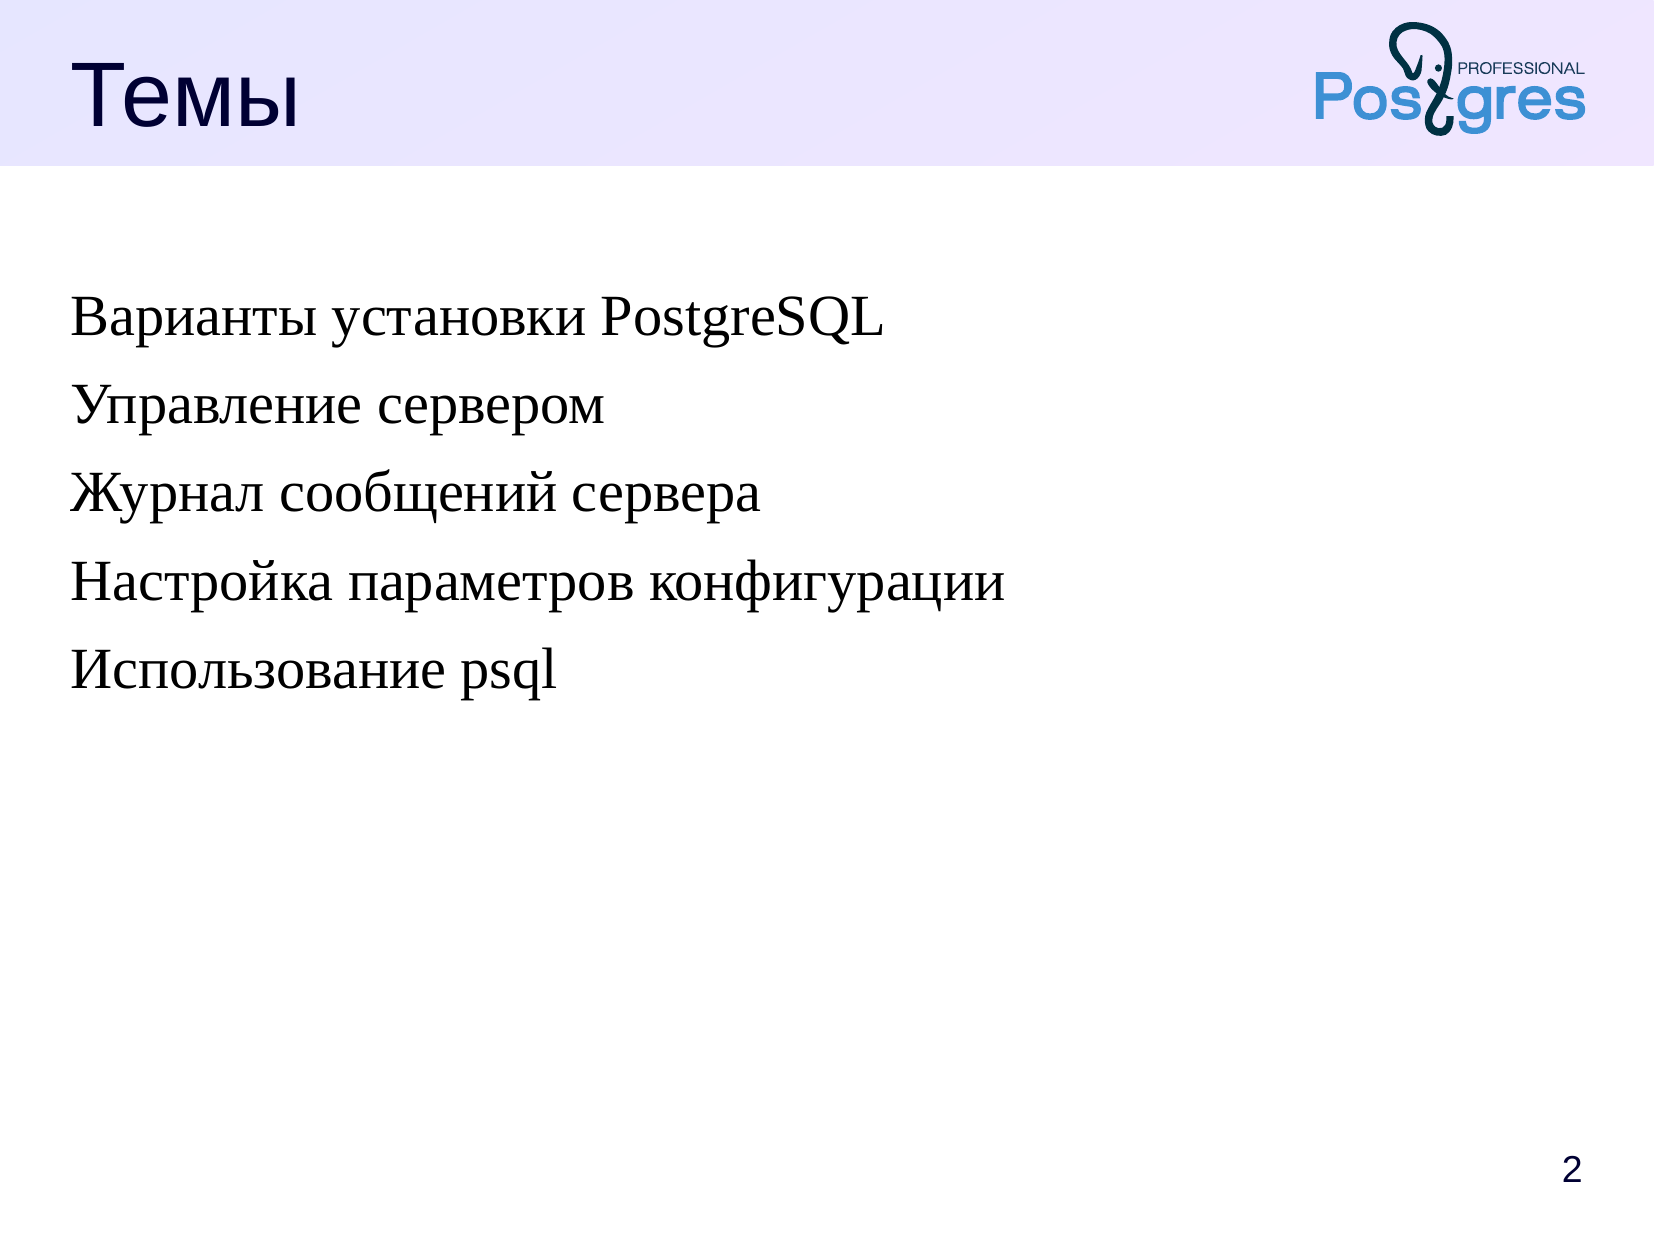

# Темы
Варианты установки PostgreSQL
Управление сервером
Журнал сообщений сервера
Настройка параметров конфигурации
Использование psql